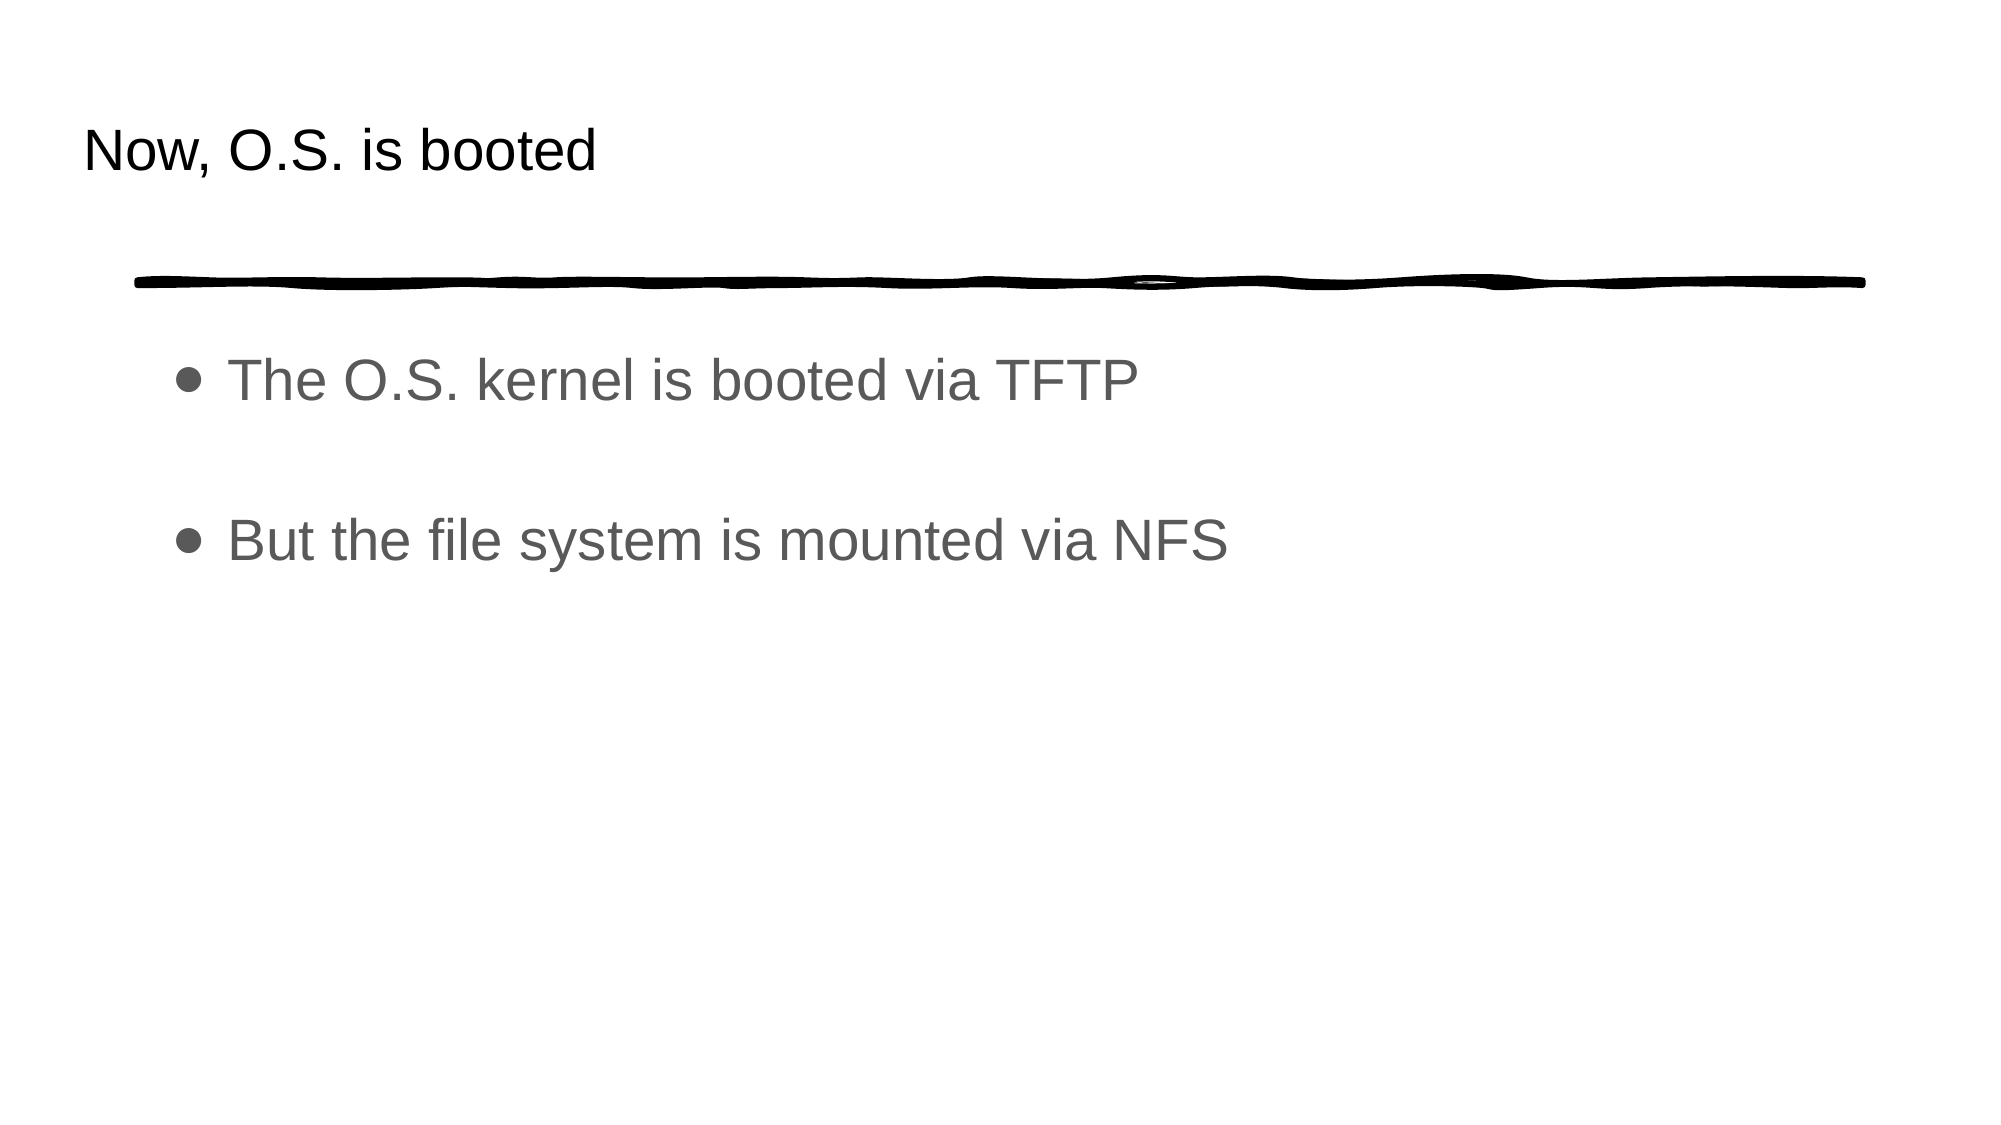

# Now, O.S. is booted
The O.S. kernel is booted via TFTP
But the file system is mounted via NFS